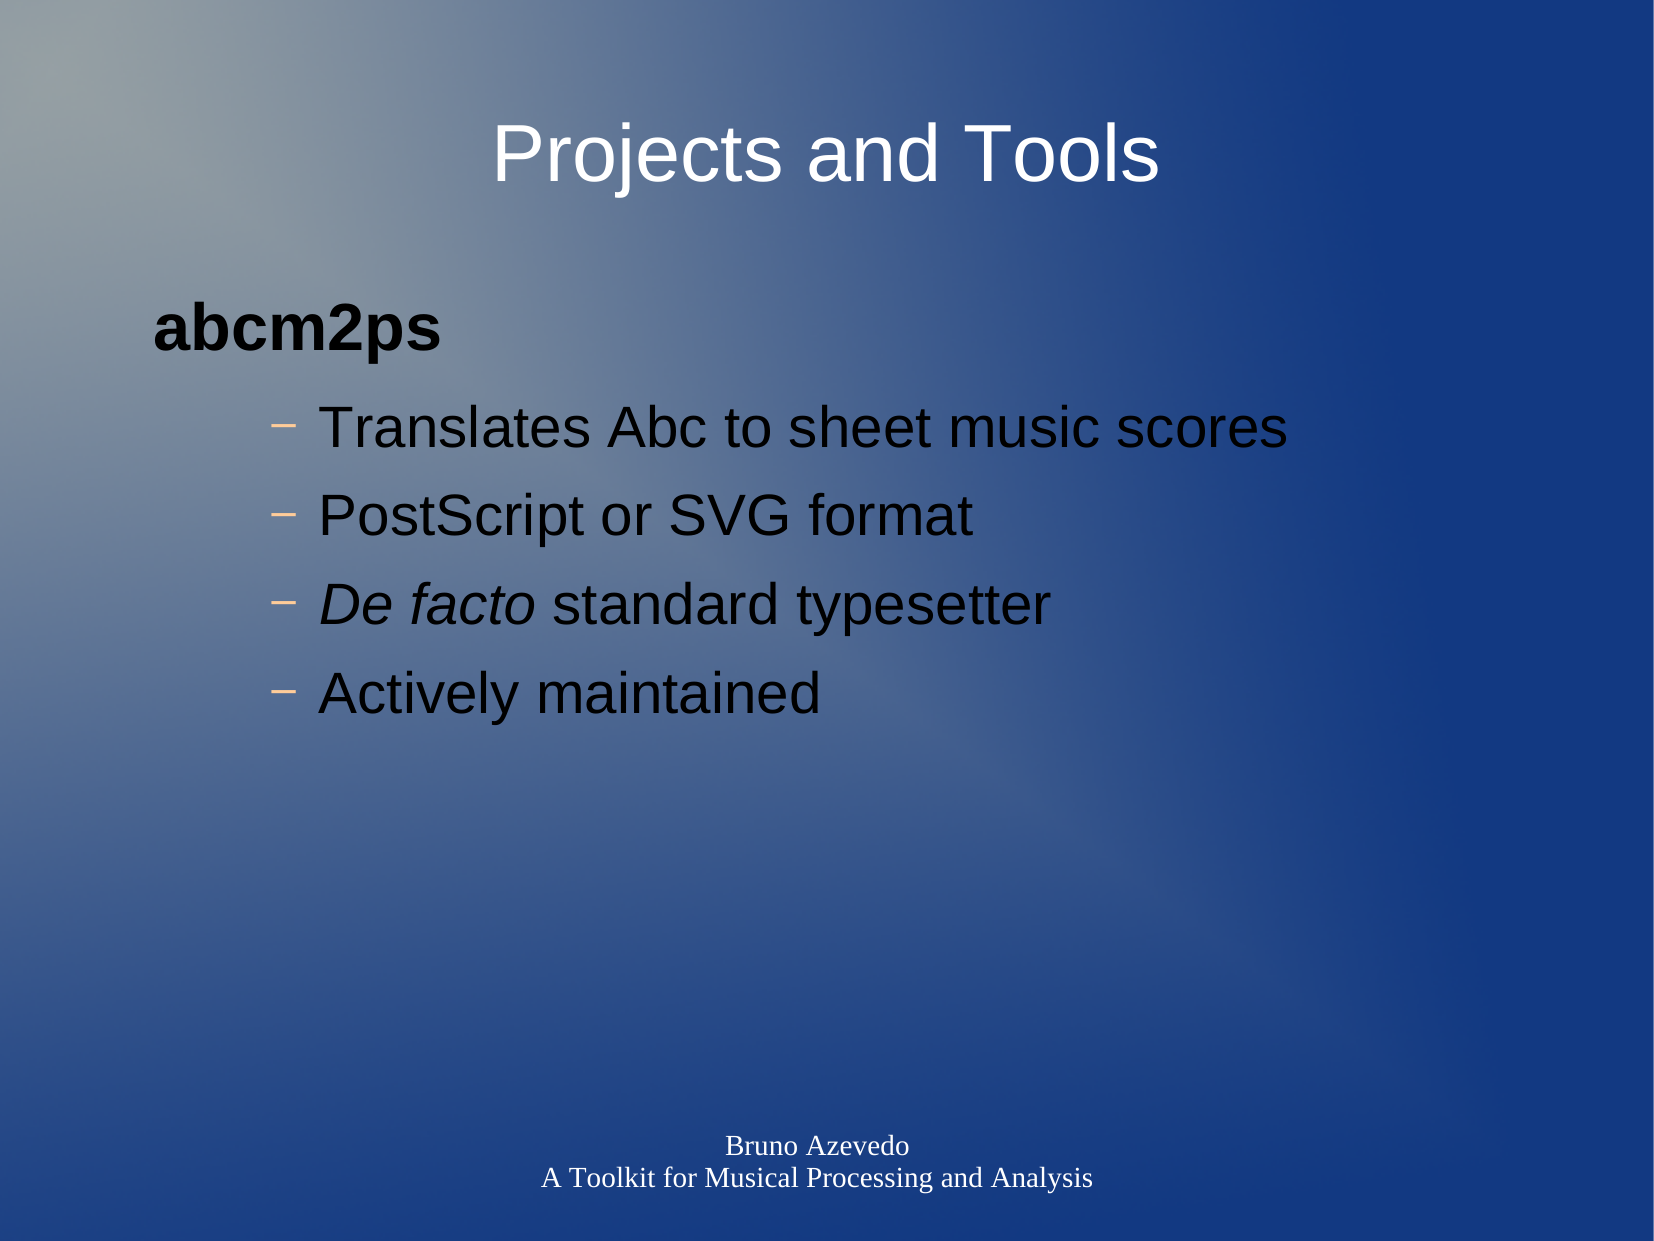

# Projects and Tools
abcm2ps
Translates Abc to sheet music scores
PostScript or SVG format
De facto standard typesetter
Actively maintained